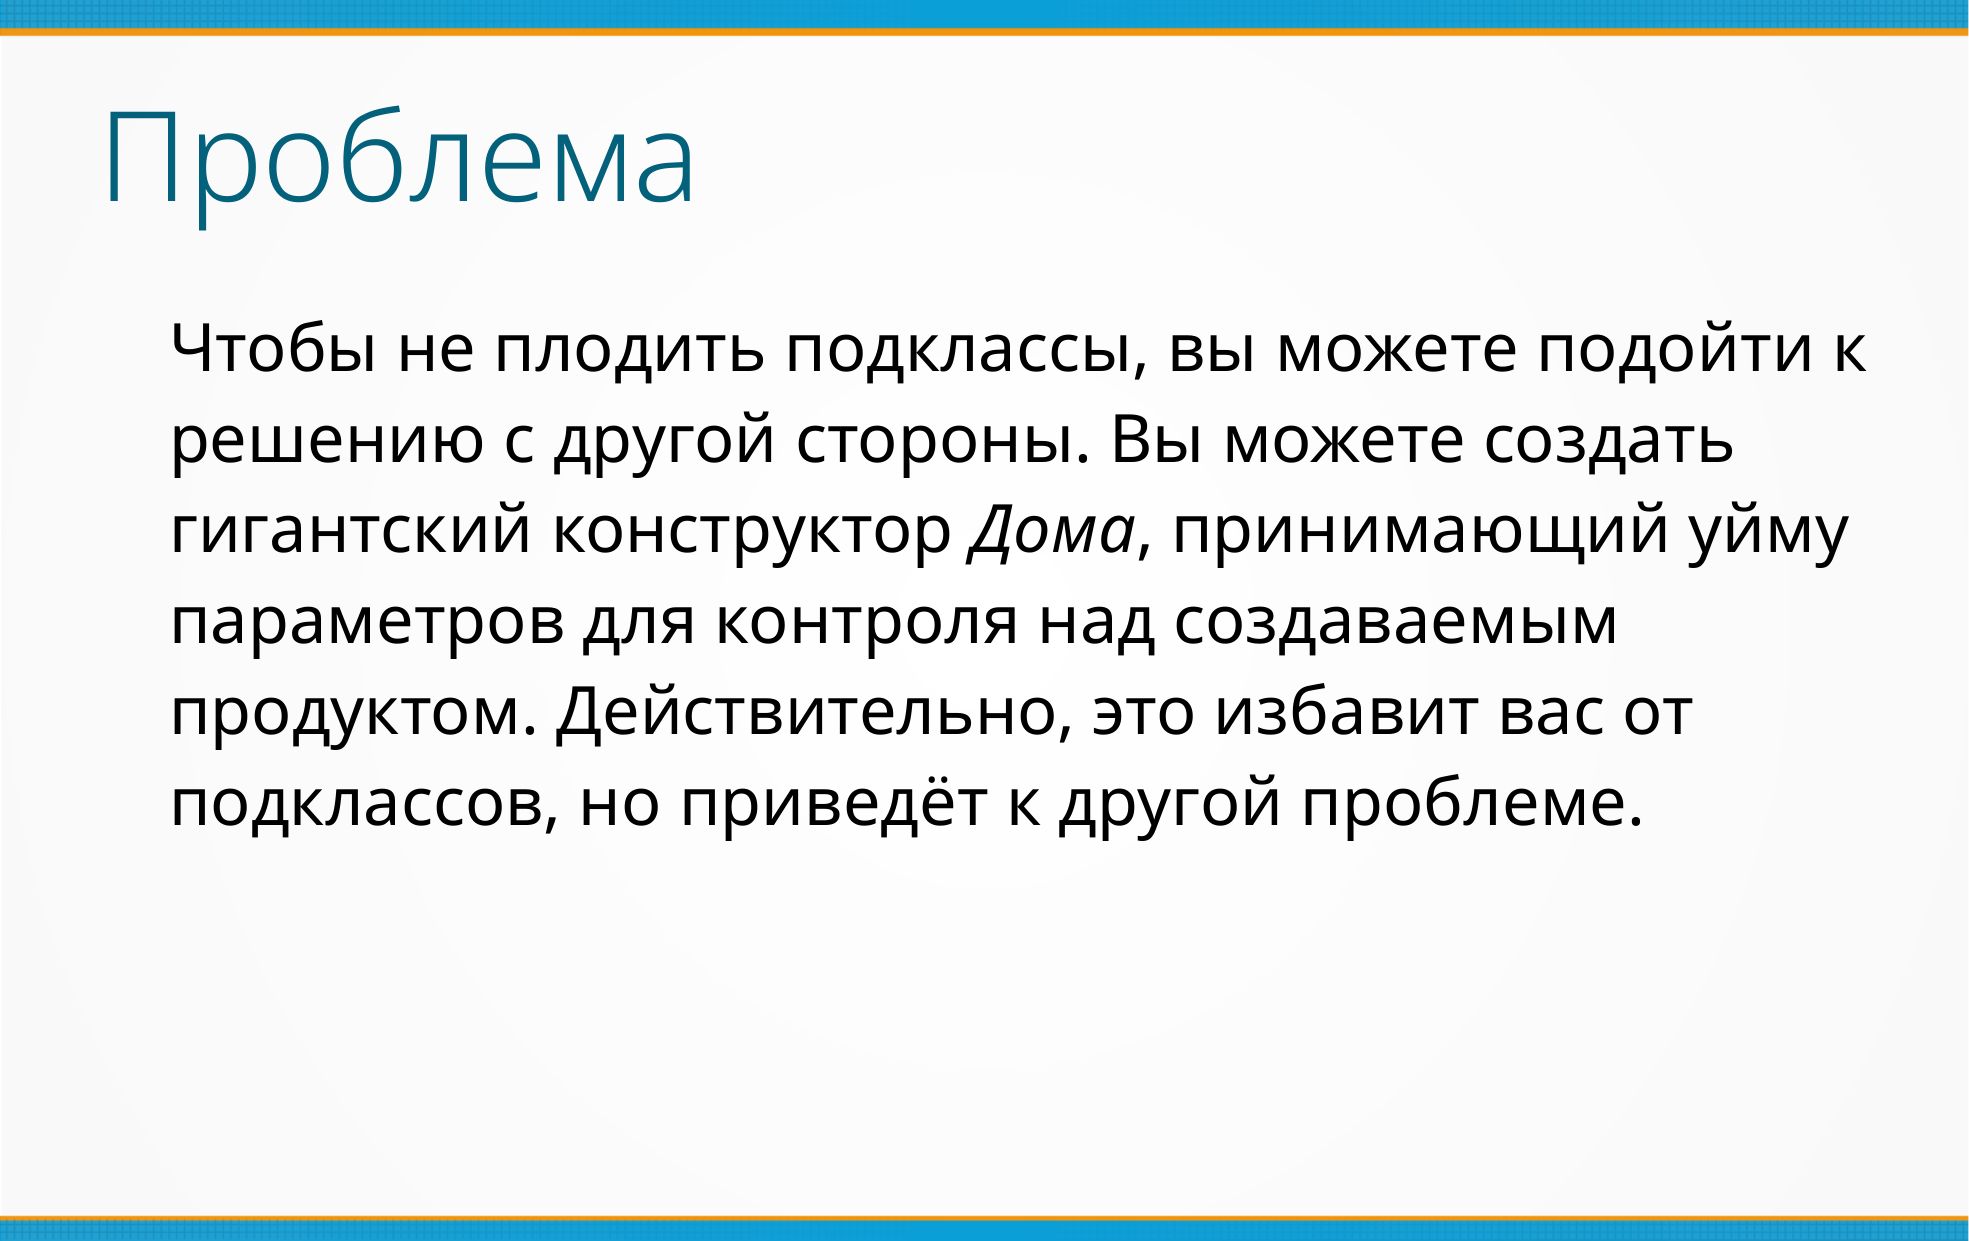

# Проблема
Чтобы не плодить подклассы, вы можете подойти к решению с другой стороны. Вы можете создать гигантский конструктор Дома, принимающий уйму параметров для контроля над создаваемым продуктом. Действительно, это избавит вас от подклассов, но приведёт к другой проблеме.